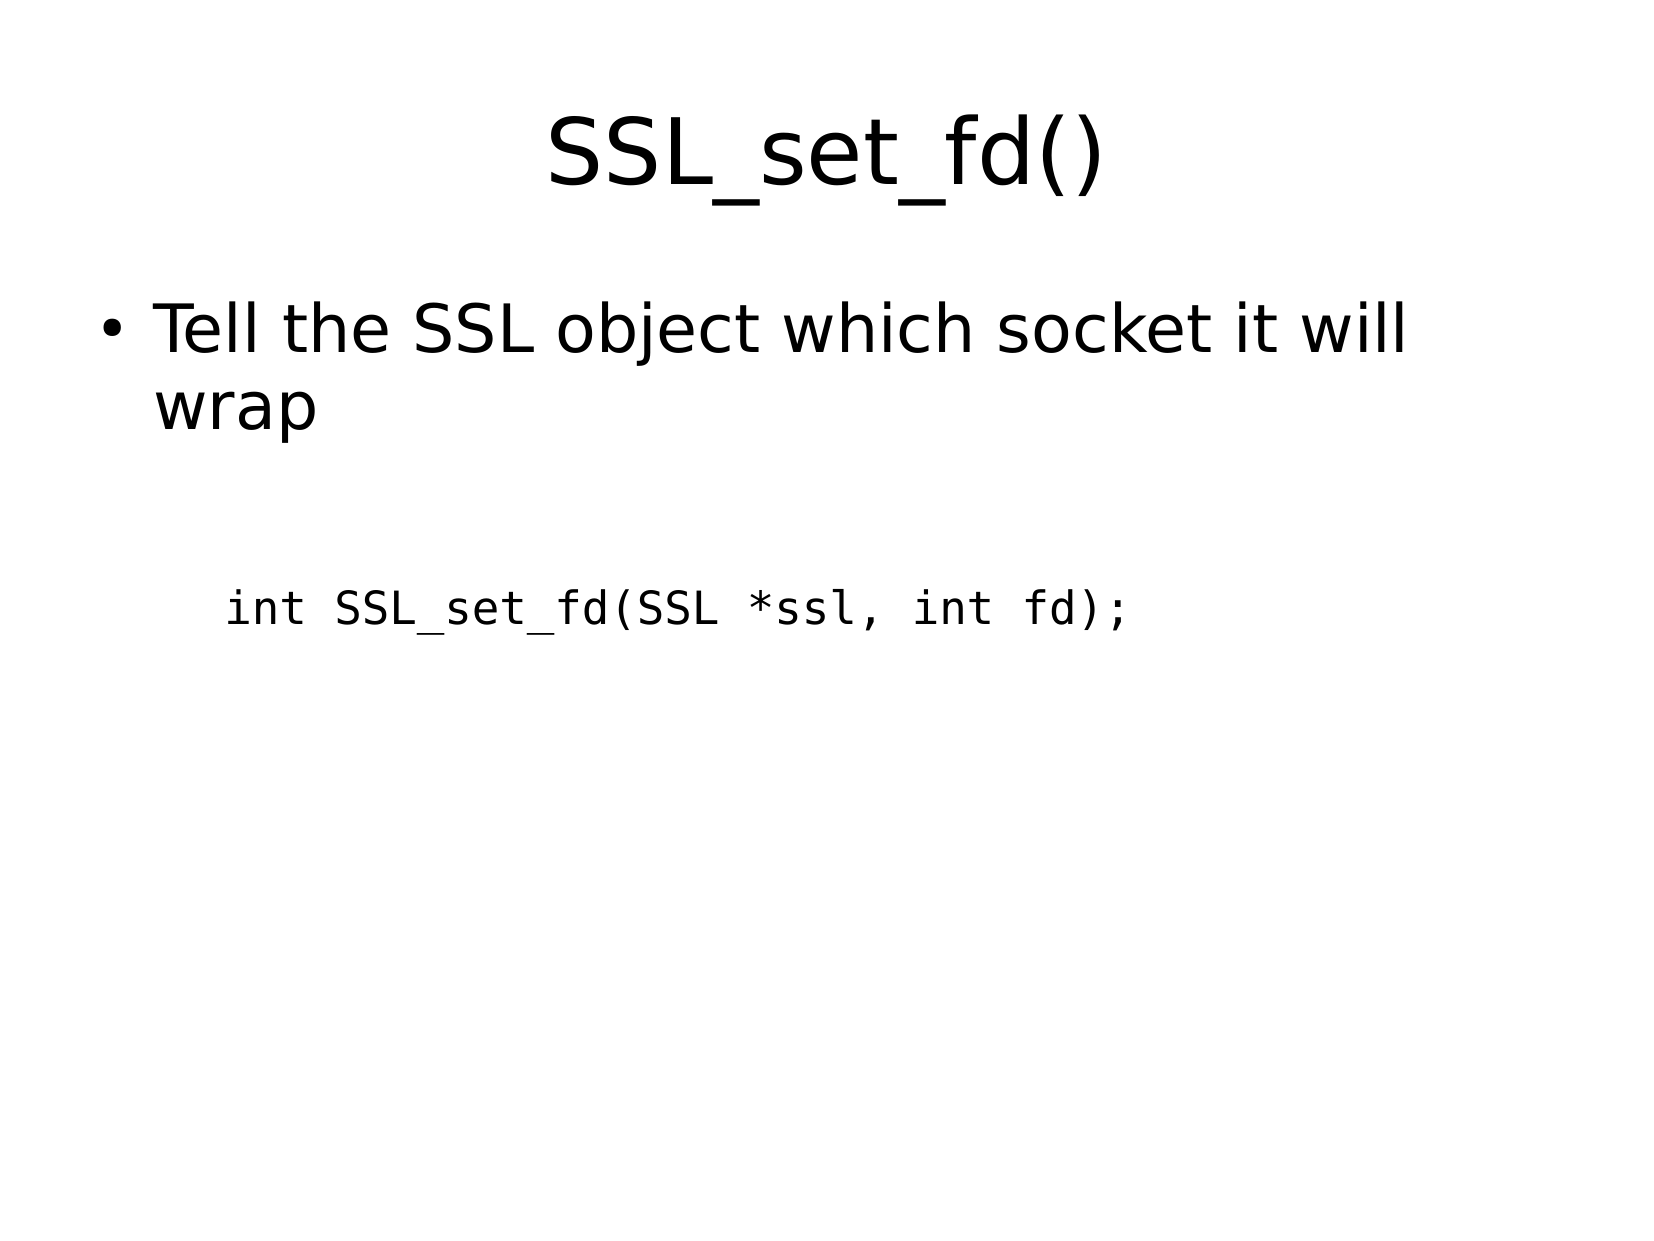

# SSL_set_fd()
Tell the SSL object which socket it will wrap
int SSL_set_fd(SSL *ssl, int fd);